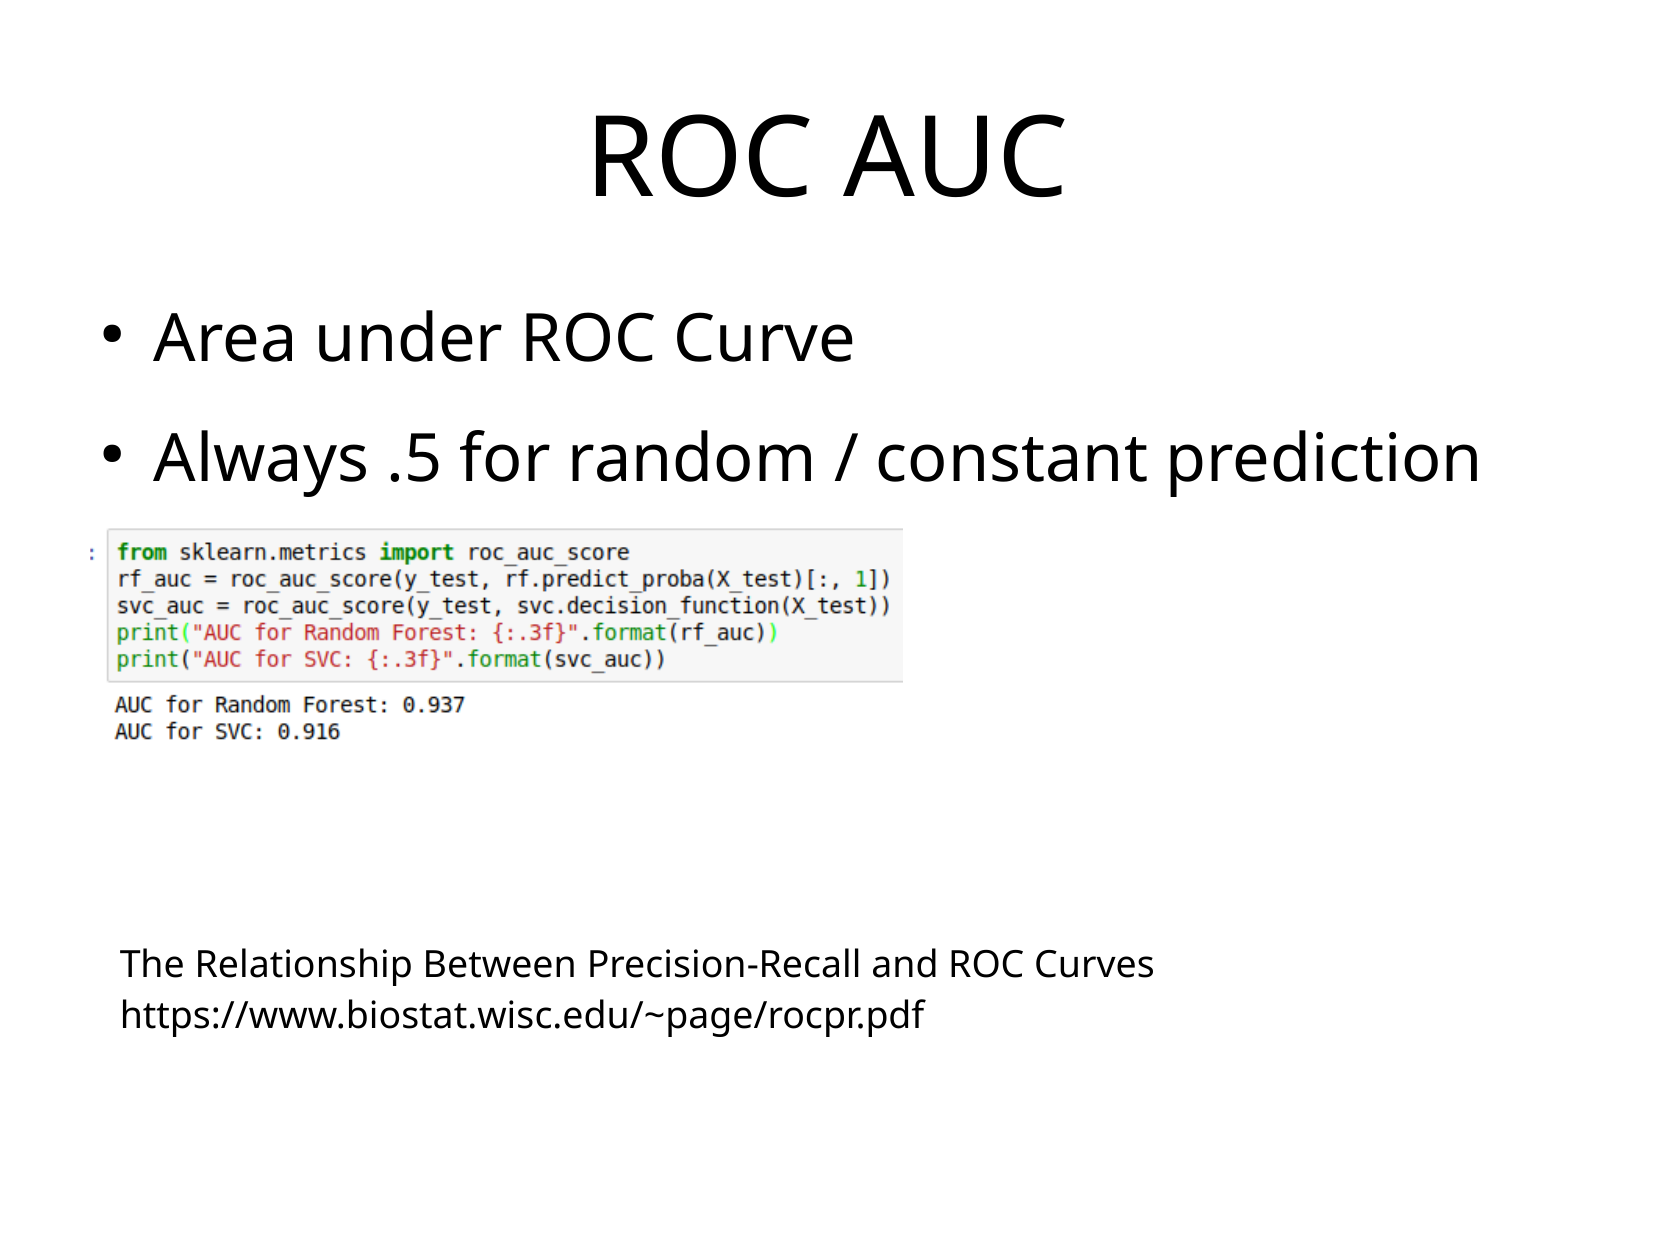

# ROC AUC
Area under ROC Curve
Always .5 for random / constant prediction
The Relationship Between Precision-Recall and ROC Curves
https://www.biostat.wisc.edu/~page/rocpr.pdf